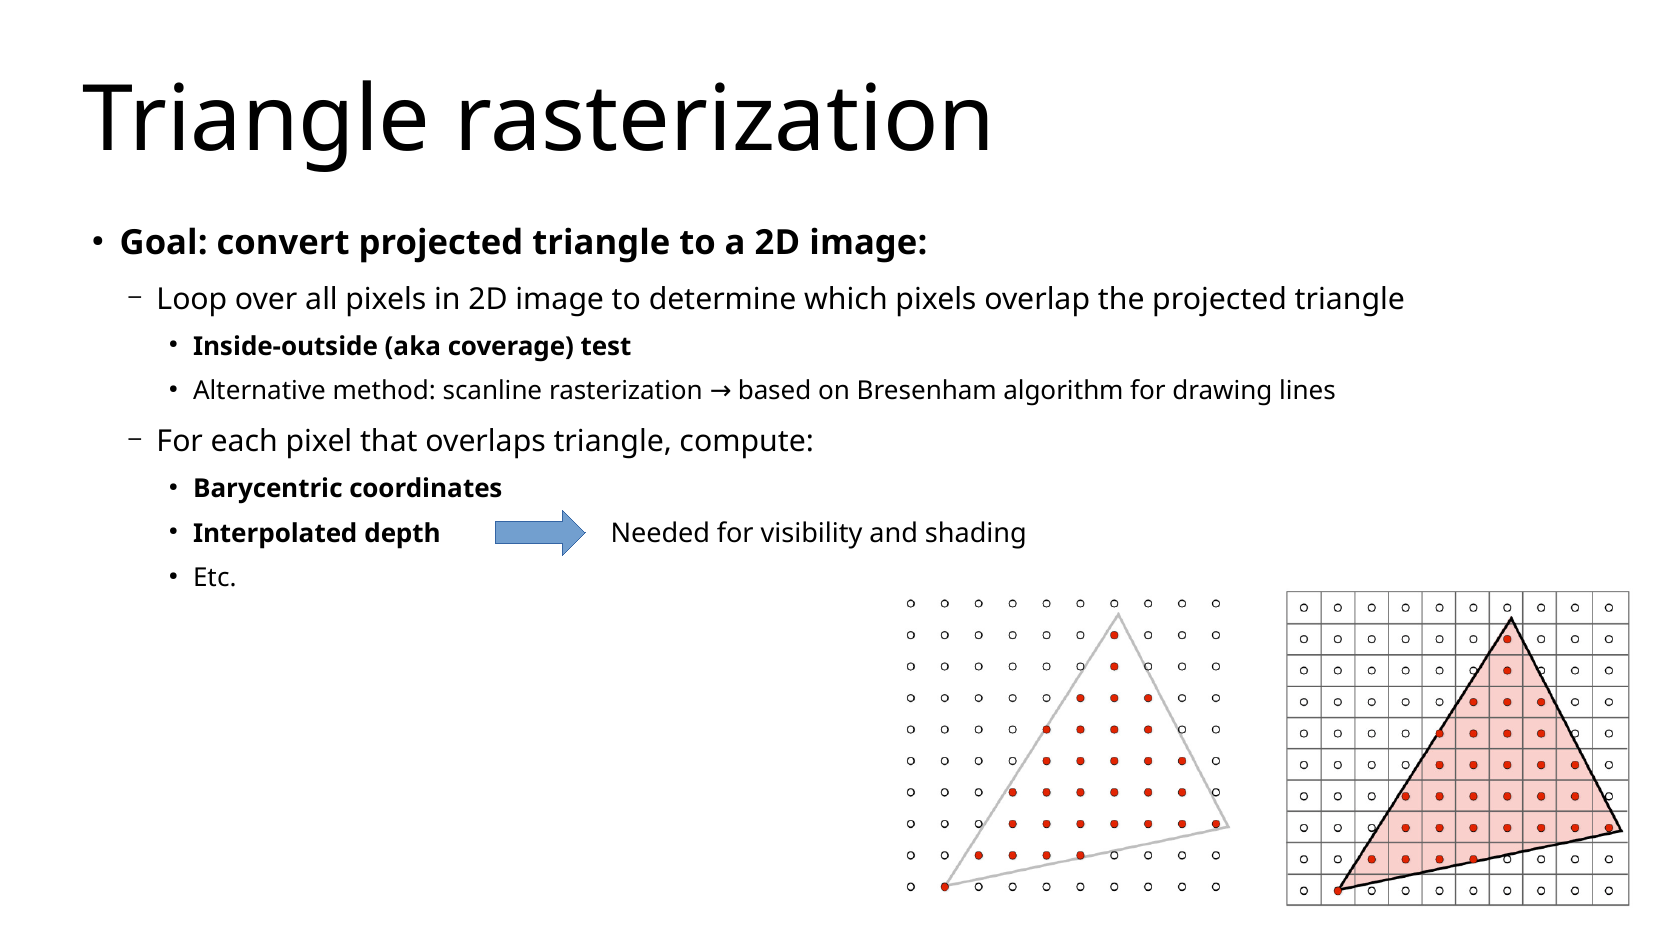

# Triangle rasterization
Goal: convert projected triangle to a 2D image:
Loop over all pixels in 2D image to determine which pixels overlap the projected triangle
Inside-outside (aka coverage) test
Alternative method: scanline rasterization → based on Bresenham algorithm for drawing lines
For each pixel that overlaps triangle, compute:
Barycentric coordinates
Interpolated depth
Etc.
Needed for visibility and shading
28